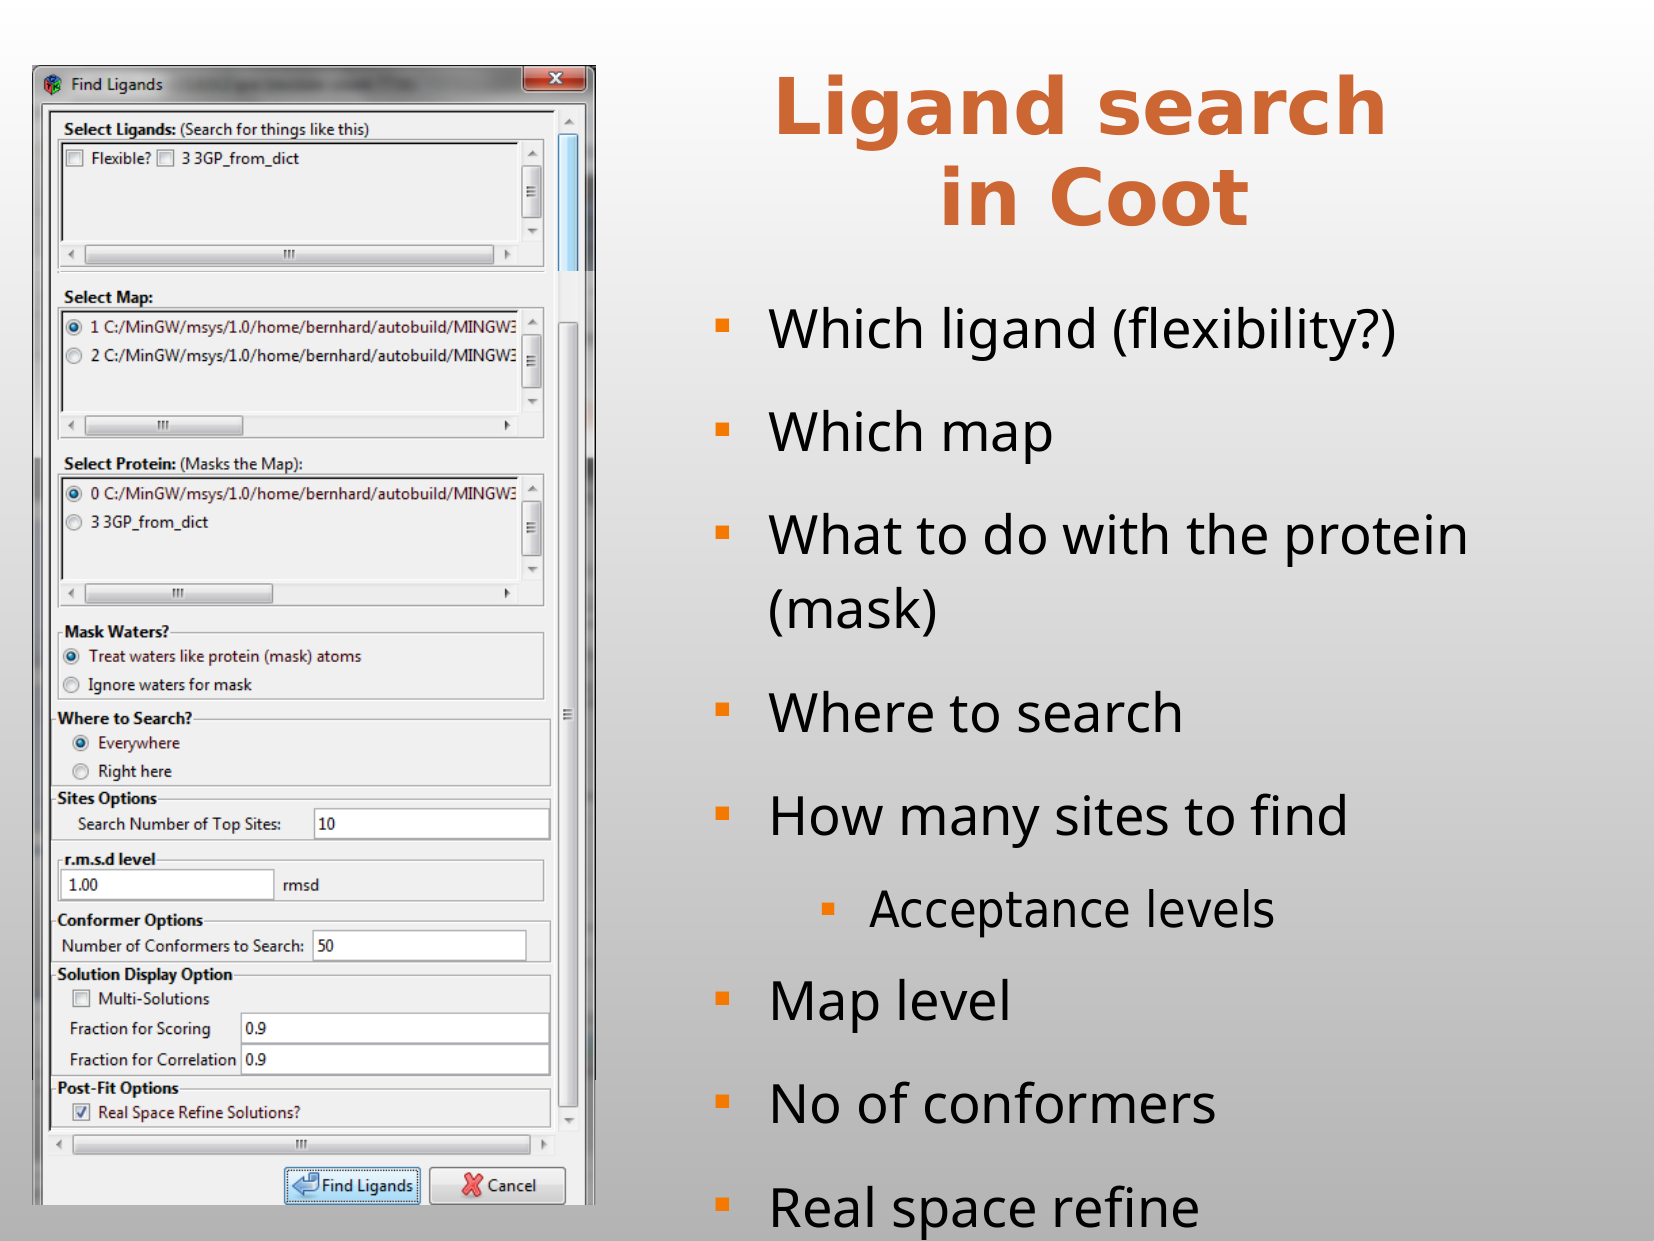

# Ligand search in Coot
Which ligand (flexibility?)
Which map
What to do with the protein (mask)
Where to search
How many sites to find
Acceptance levels
Map level
No of conformers
Real space refine